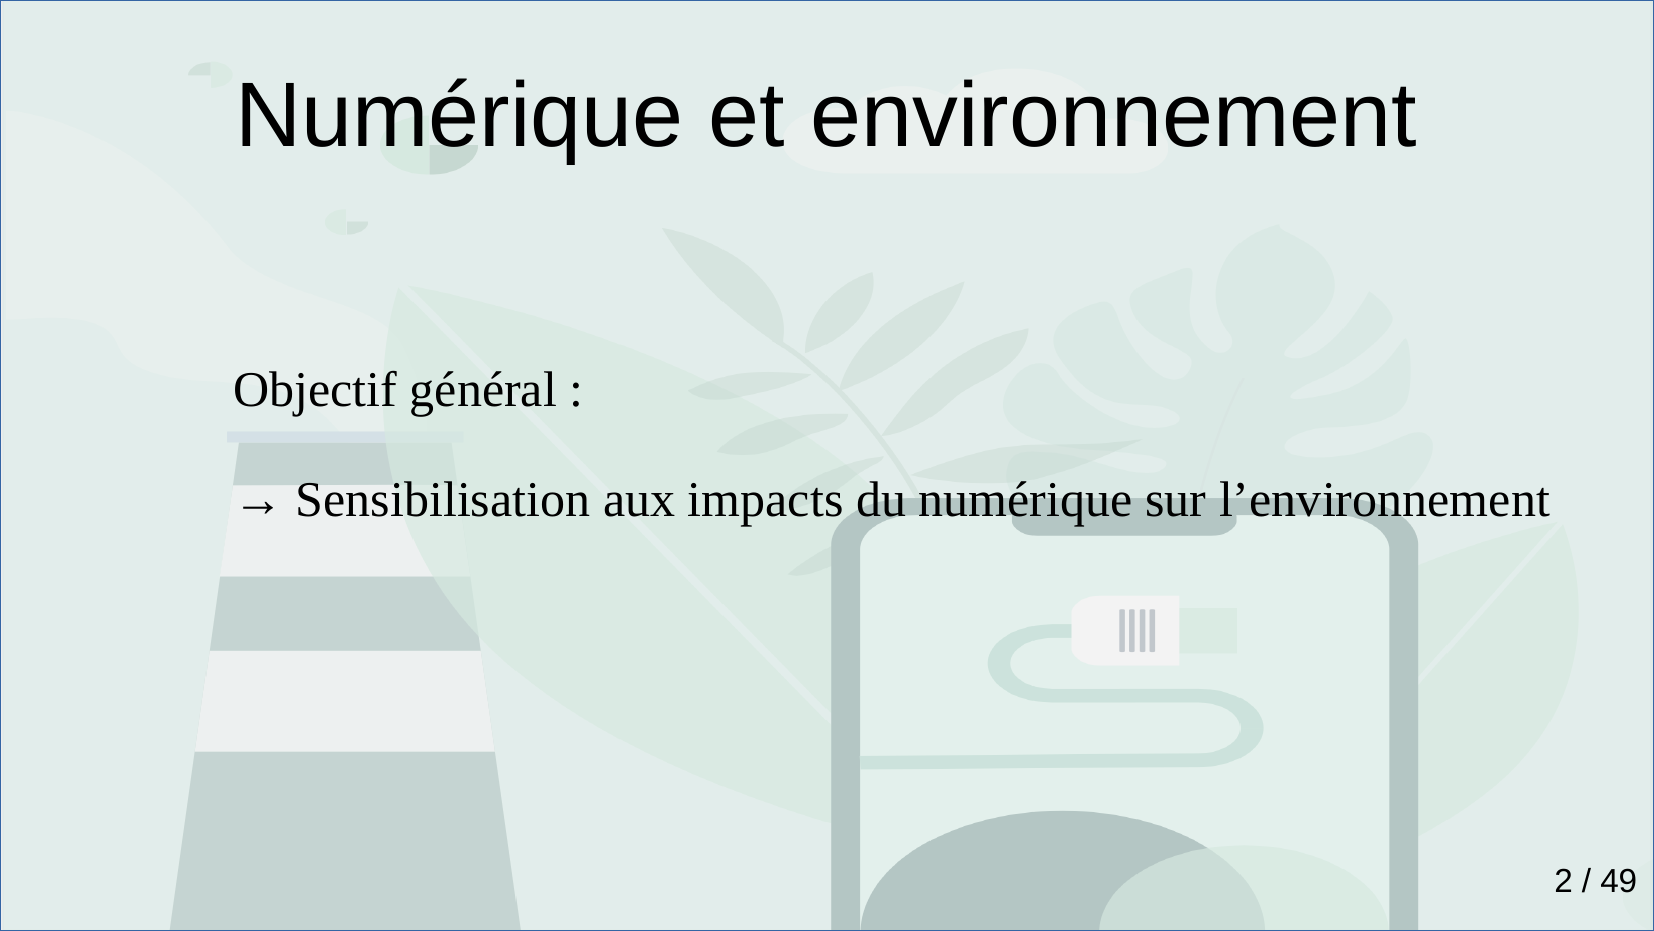

# Numérique et environnement
Objectif général :
→ Sensibilisation aux impacts du numérique sur l’environnement